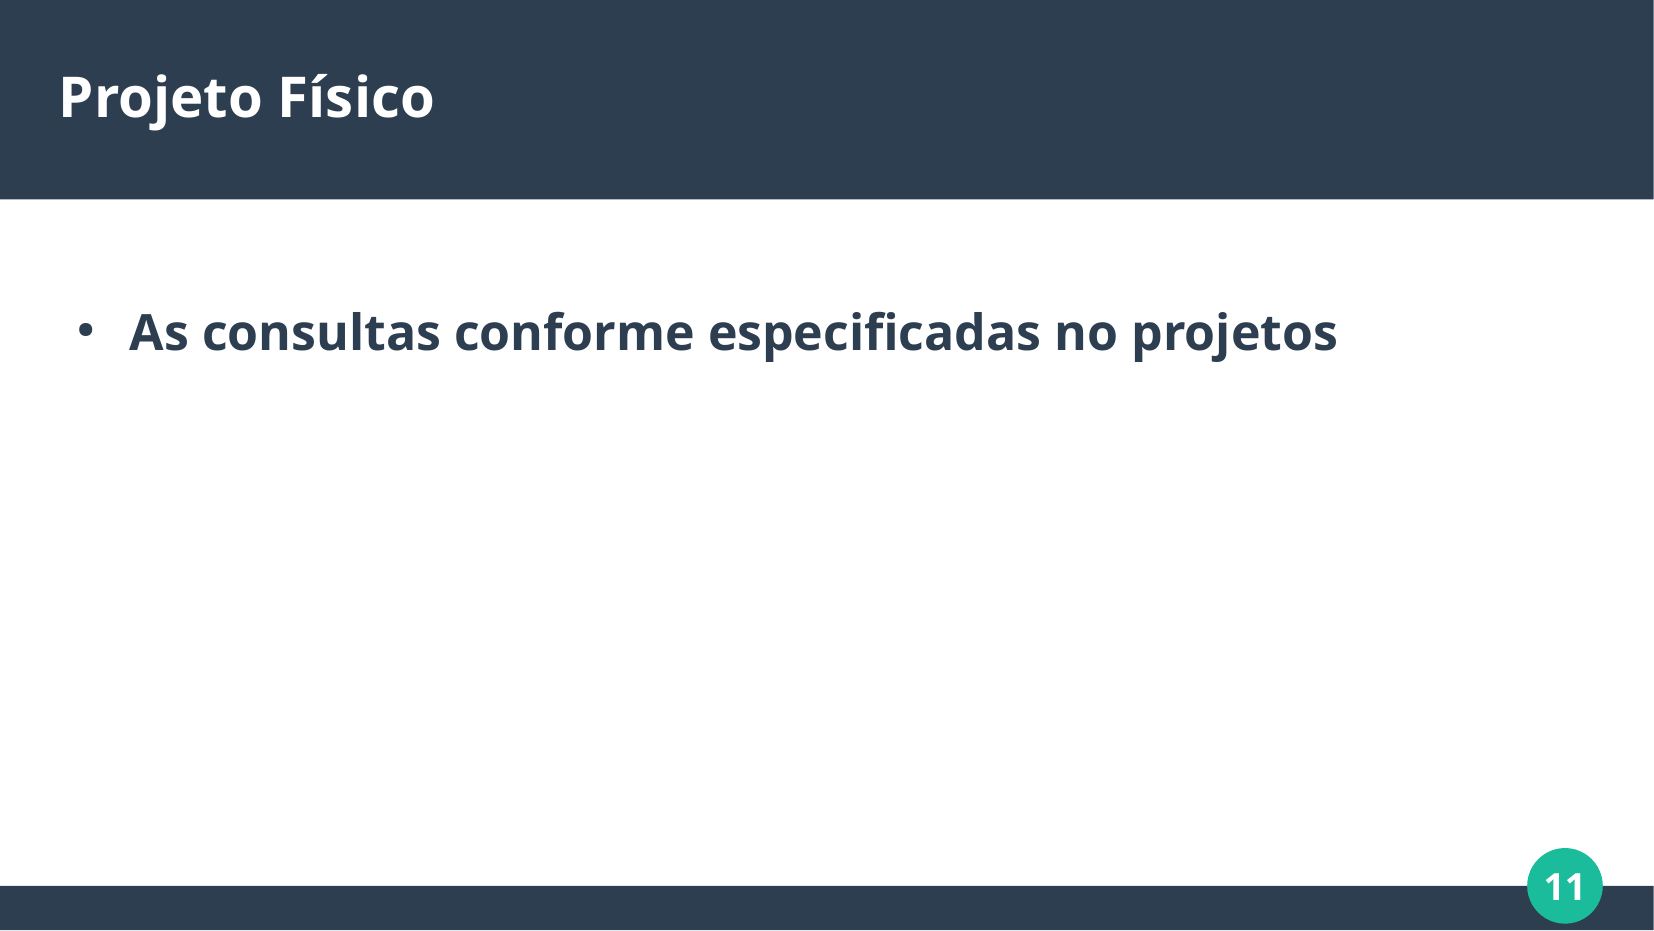

# Projeto Físico
As consultas conforme especificadas no projetos